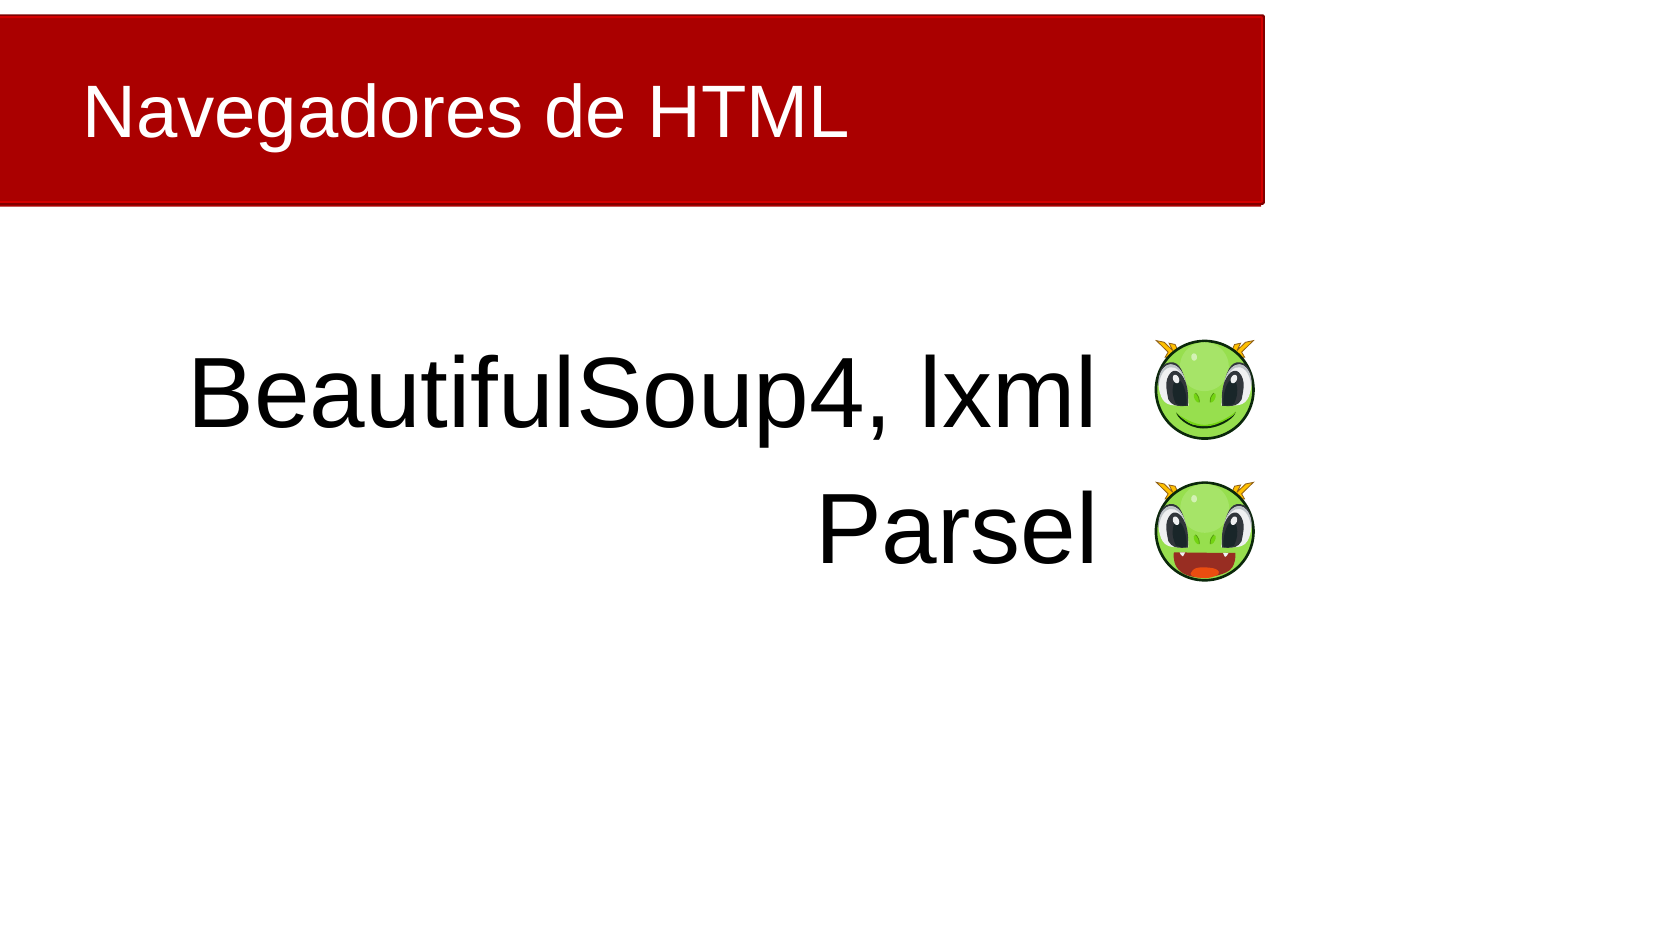

BeautifulSoup4, lxml
Parsel
# Navegadores de HTML